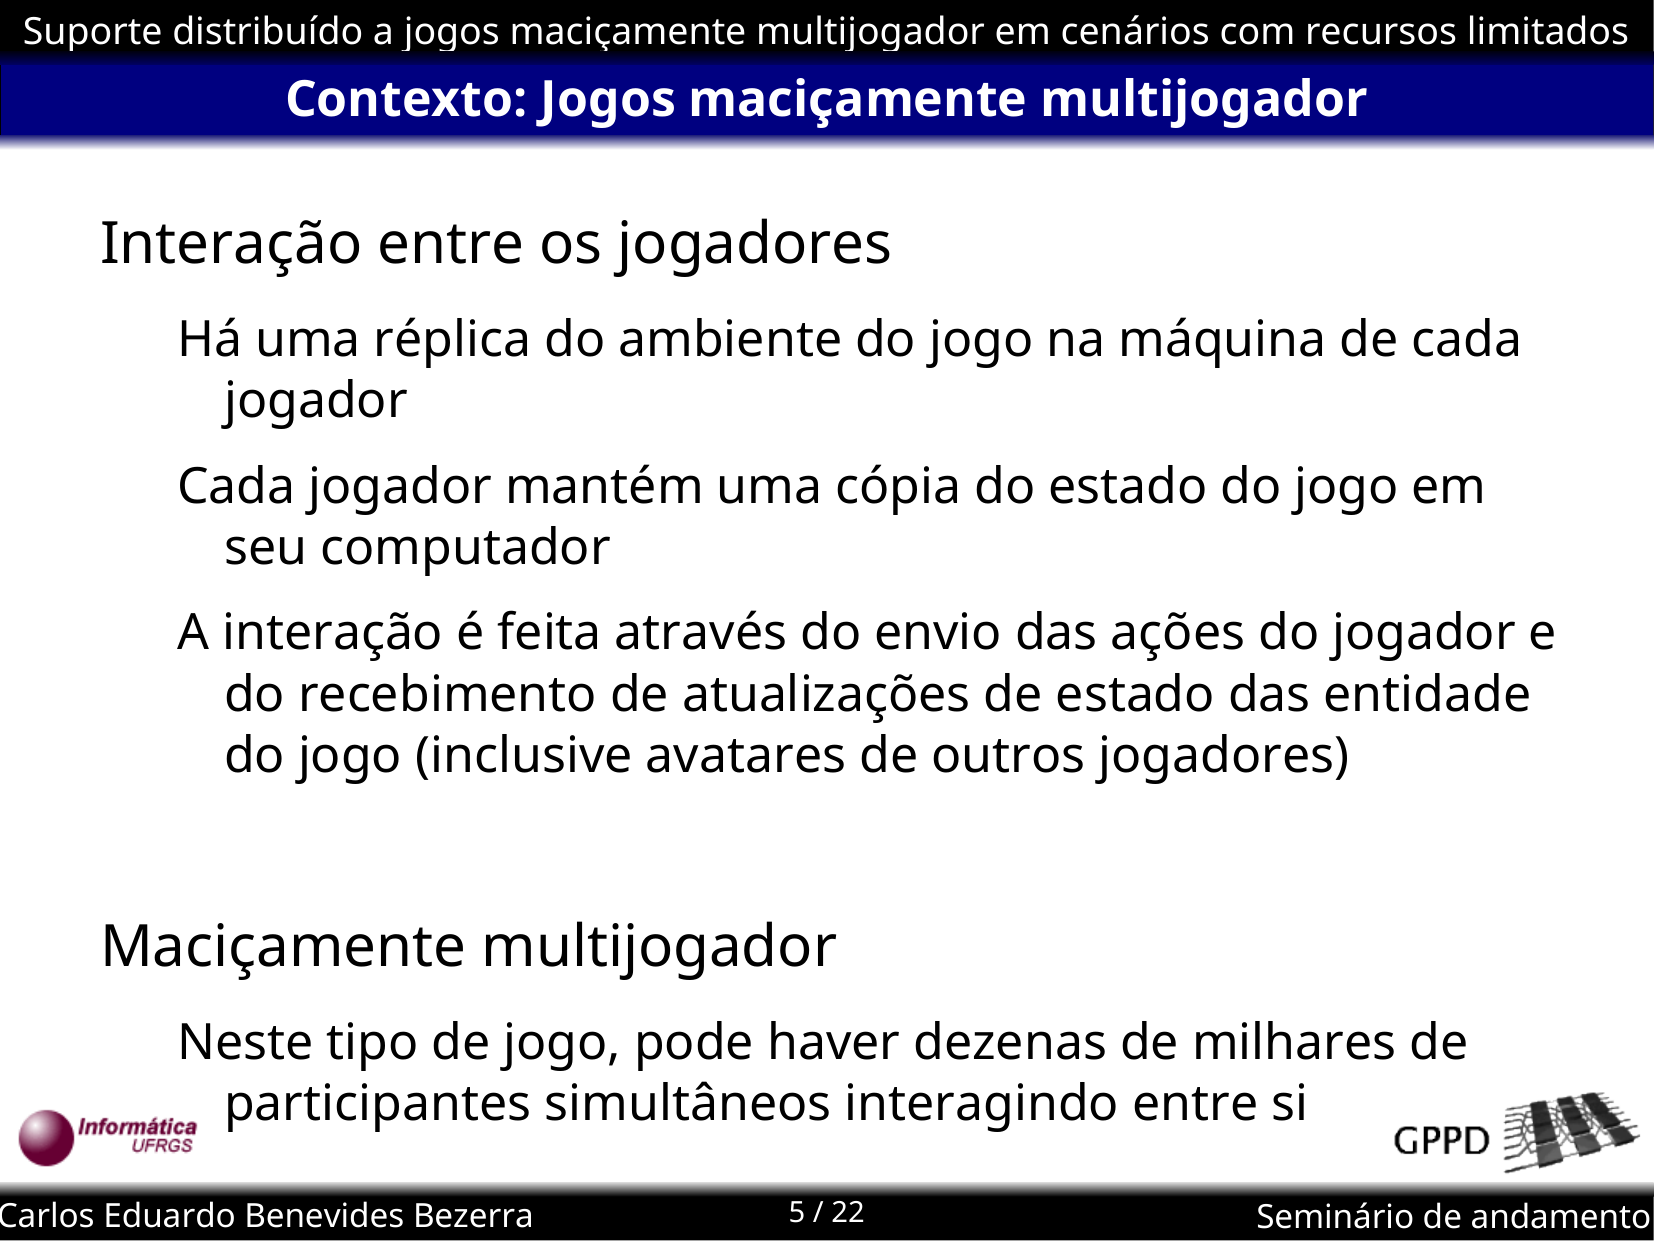

# Contexto: Jogos maciçamente multijogador
Interação entre os jogadores
Há uma réplica do ambiente do jogo na máquina de cada jogador
Cada jogador mantém uma cópia do estado do jogo em seu computador
A interação é feita através do envio das ações do jogador e do recebimento de atualizações de estado das entidade do jogo (inclusive avatares de outros jogadores)
Maciçamente multijogador
Neste tipo de jogo, pode haver dezenas de milhares de participantes simultâneos interagindo entre si